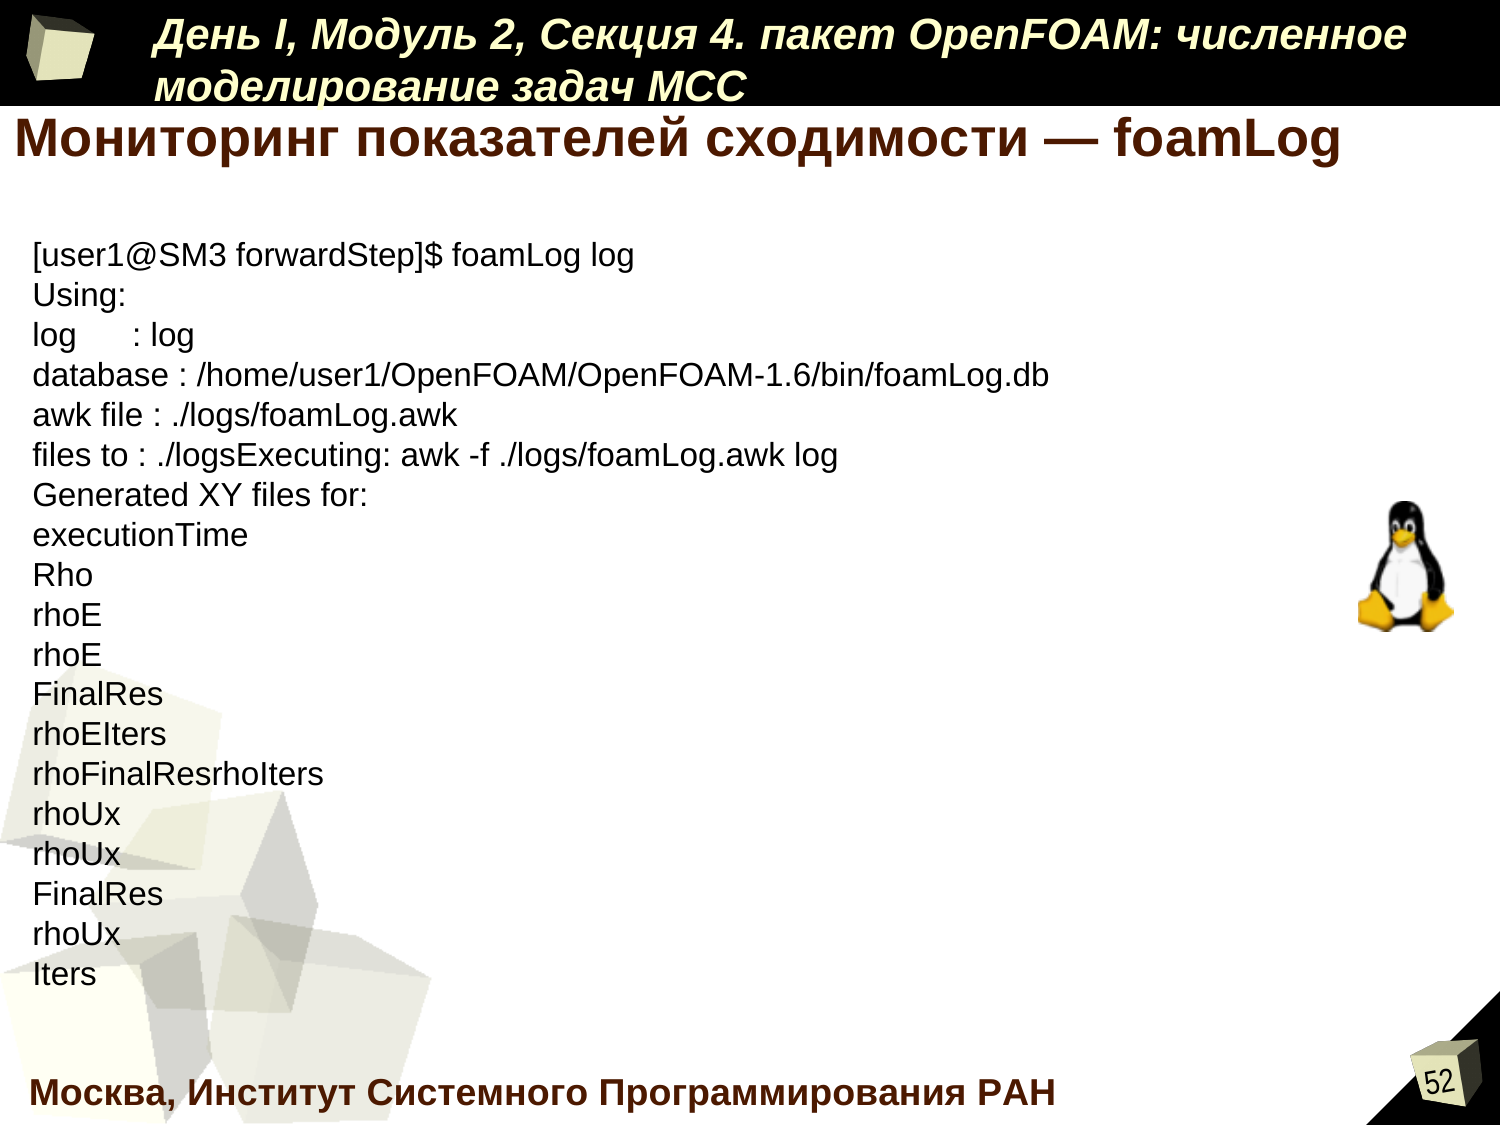

Мониторинг показателей сходимости — foamLog
[user1@SM3 forwardStep]$ foamLog log
Using:
log : log
database : /home/user1/OpenFOAM/OpenFOAM-1.6/bin/foamLog.db
awk file : ./logs/foamLog.awk
files to : ./logsExecuting: awk -f ./logs/foamLog.awk log
Generated XY files for:
executionTime
Rho
rhoE
rhoE
FinalRes
rhoEIters
rhoFinalResrhoIters
rhoUx
rhoUx
FinalRes
rhoUx
Iters